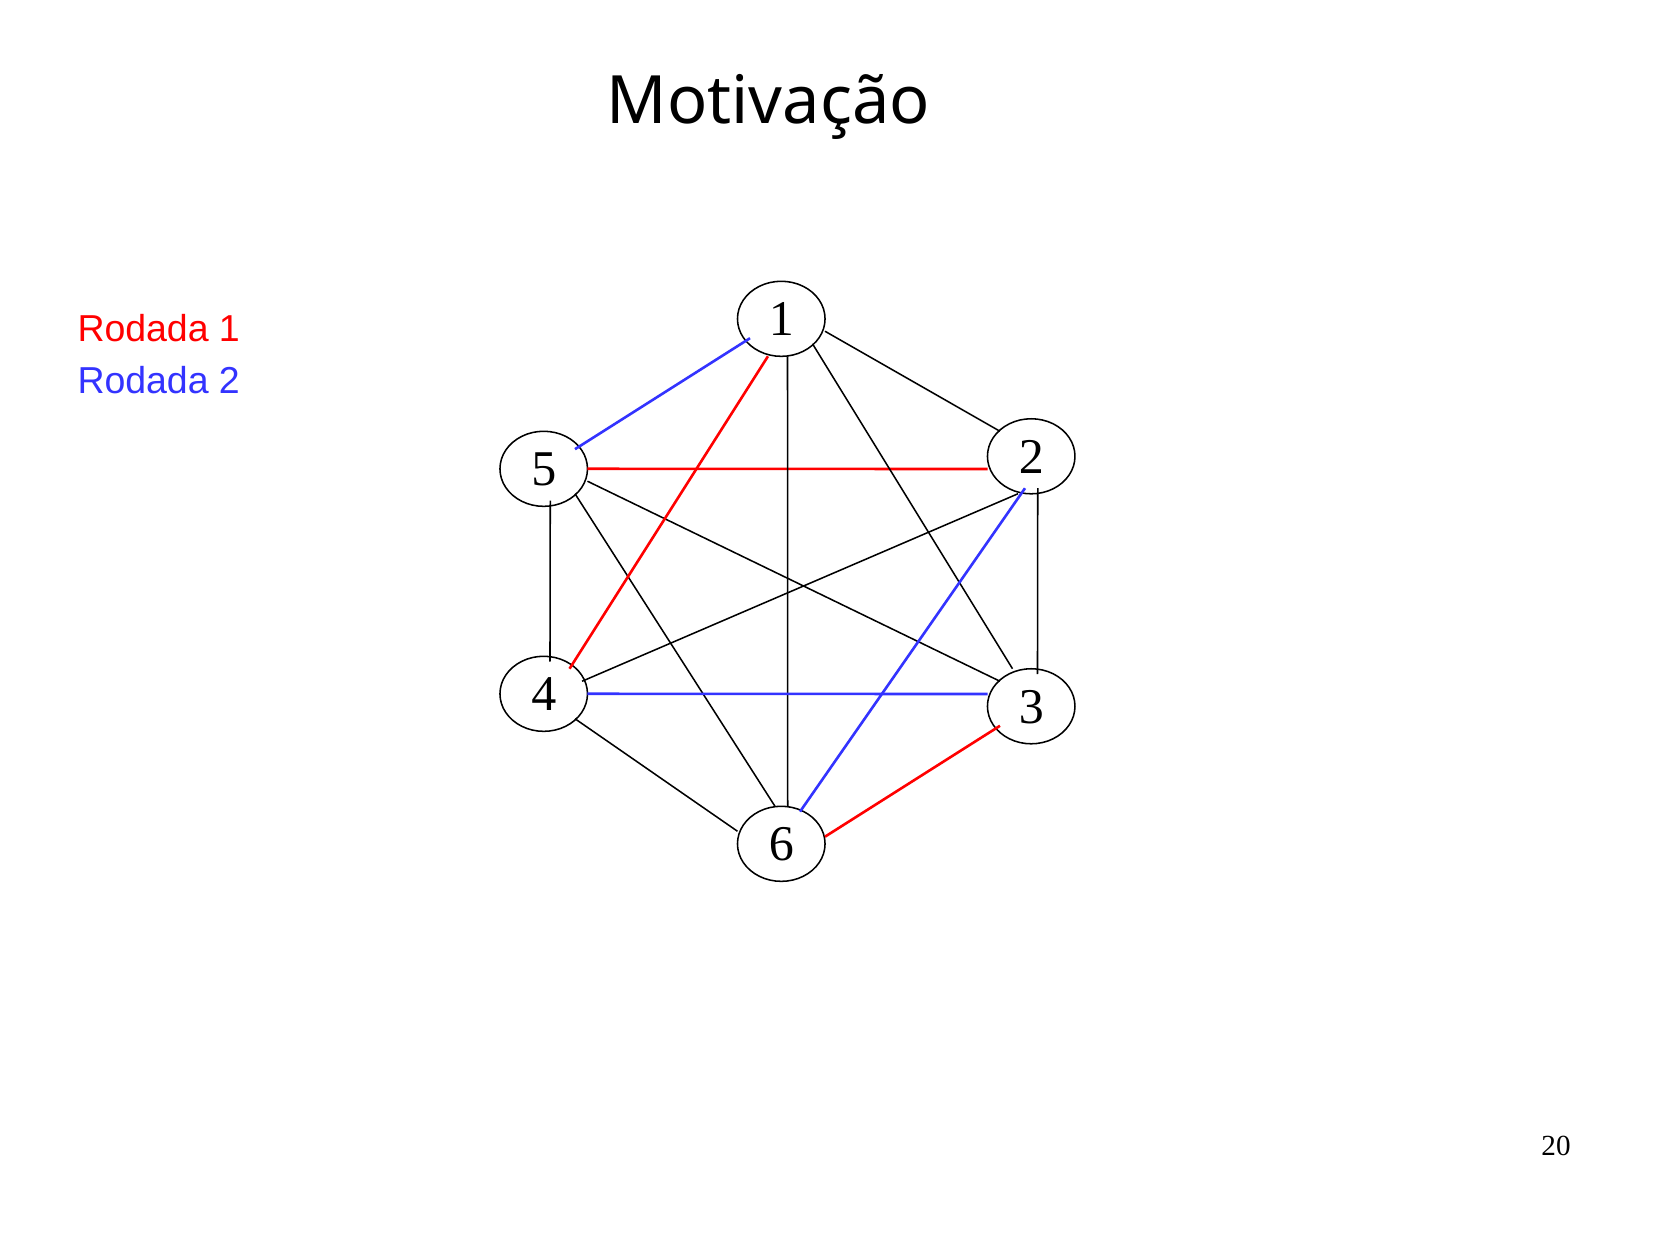

Motivação
1
Rodada 1
Rodada 2
2
5
4
3
6
20